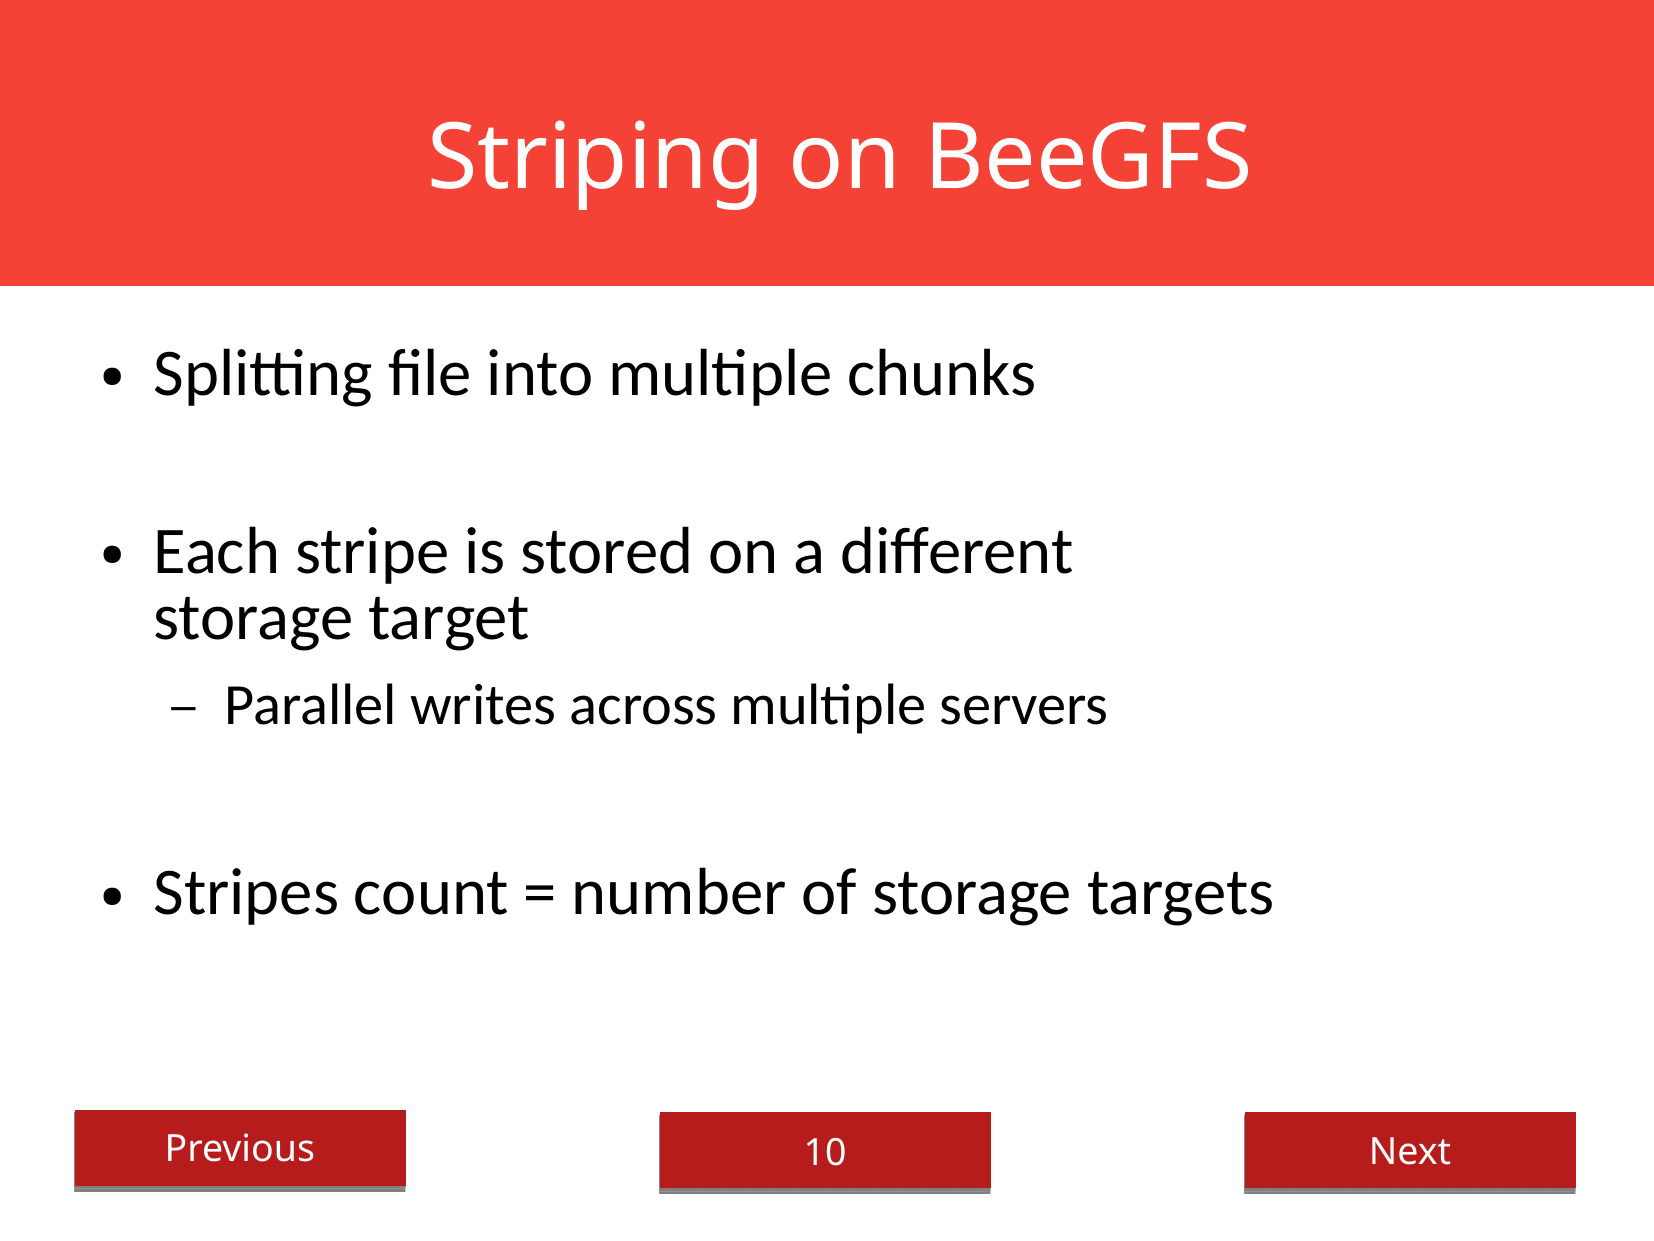

# Striping on BeeGFS
Splitting file into multiple chunks
Each stripe is stored on a different storage target
Parallel writes across multiple servers
Stripes count = number of storage targets
Previous
Next